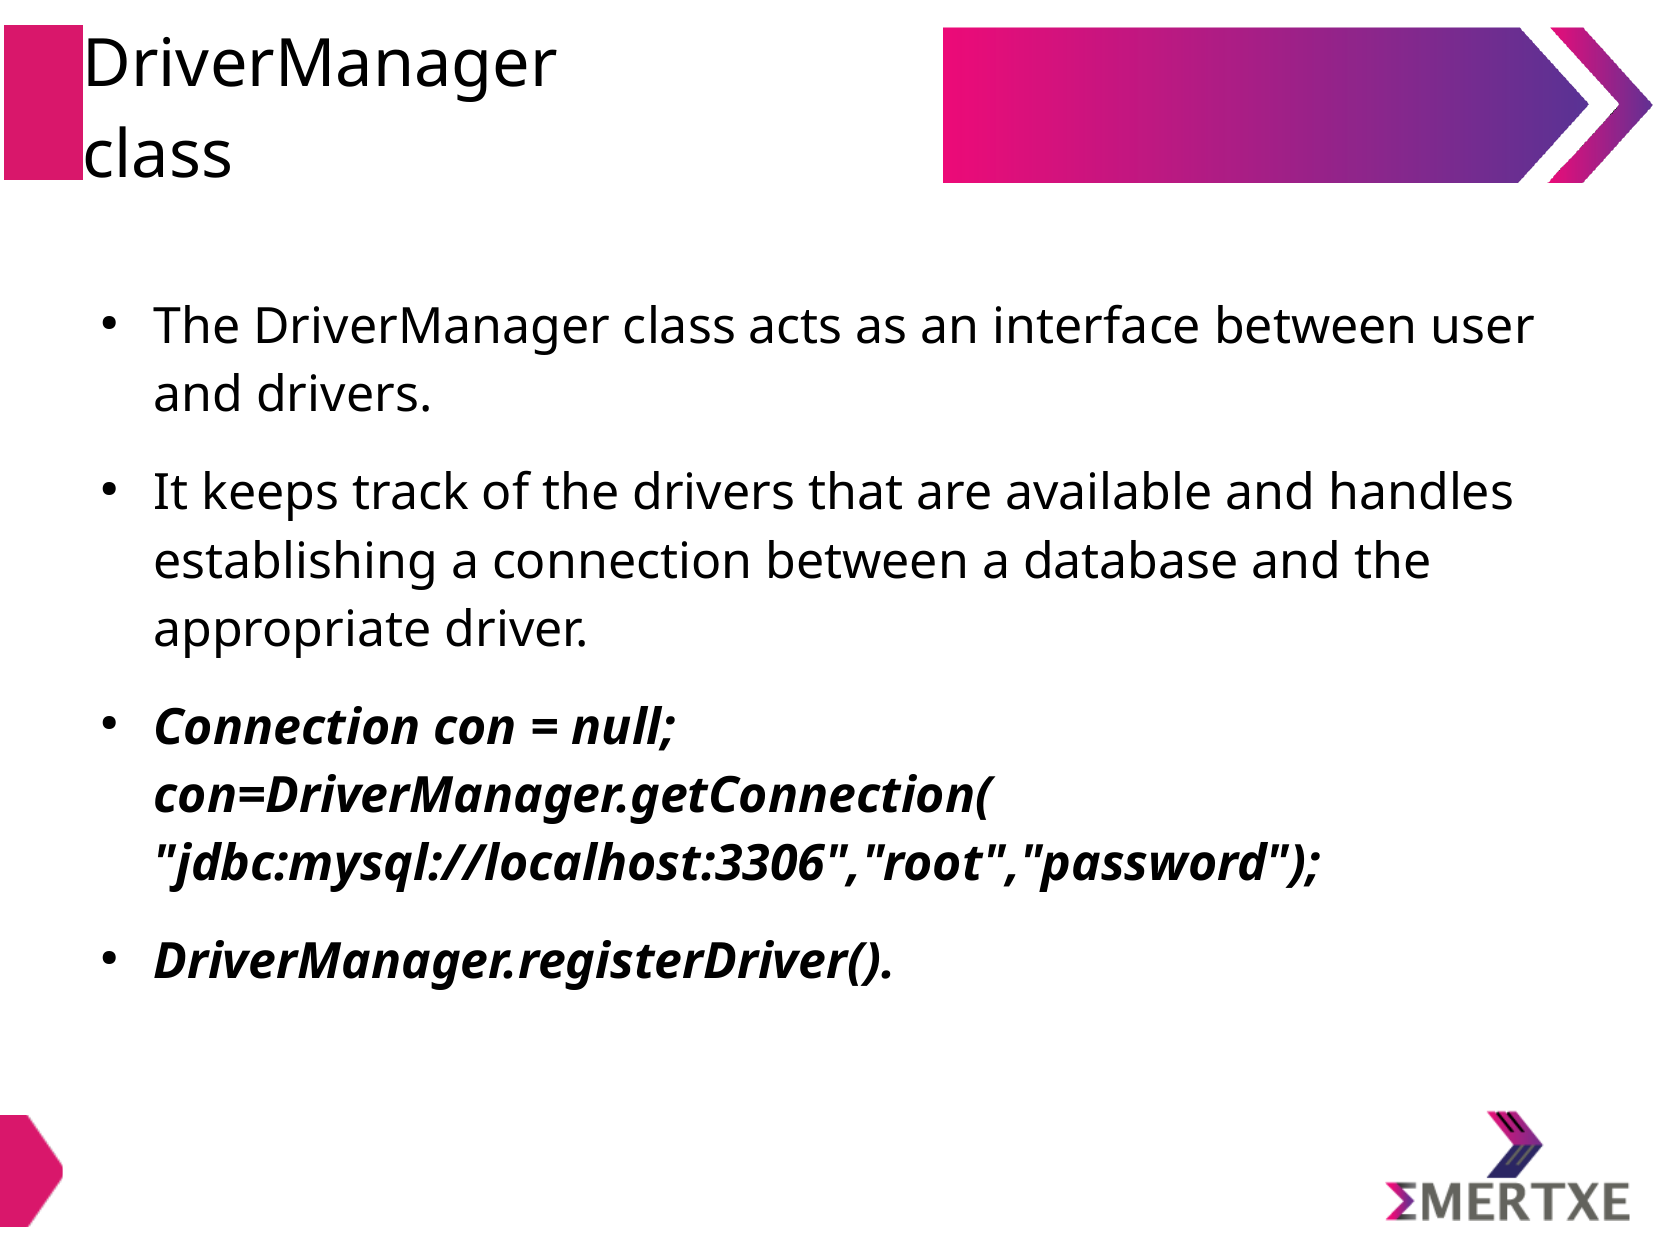

# DriverManager class
The DriverManager class acts as an interface between user and drivers.
It keeps track of the drivers that are available and handles establishing a connection between a database and the appropriate driver.
Connection con = null; con=DriverManager.getConnection( "jdbc:mysql://localhost:3306","root","password");
DriverManager.registerDriver().